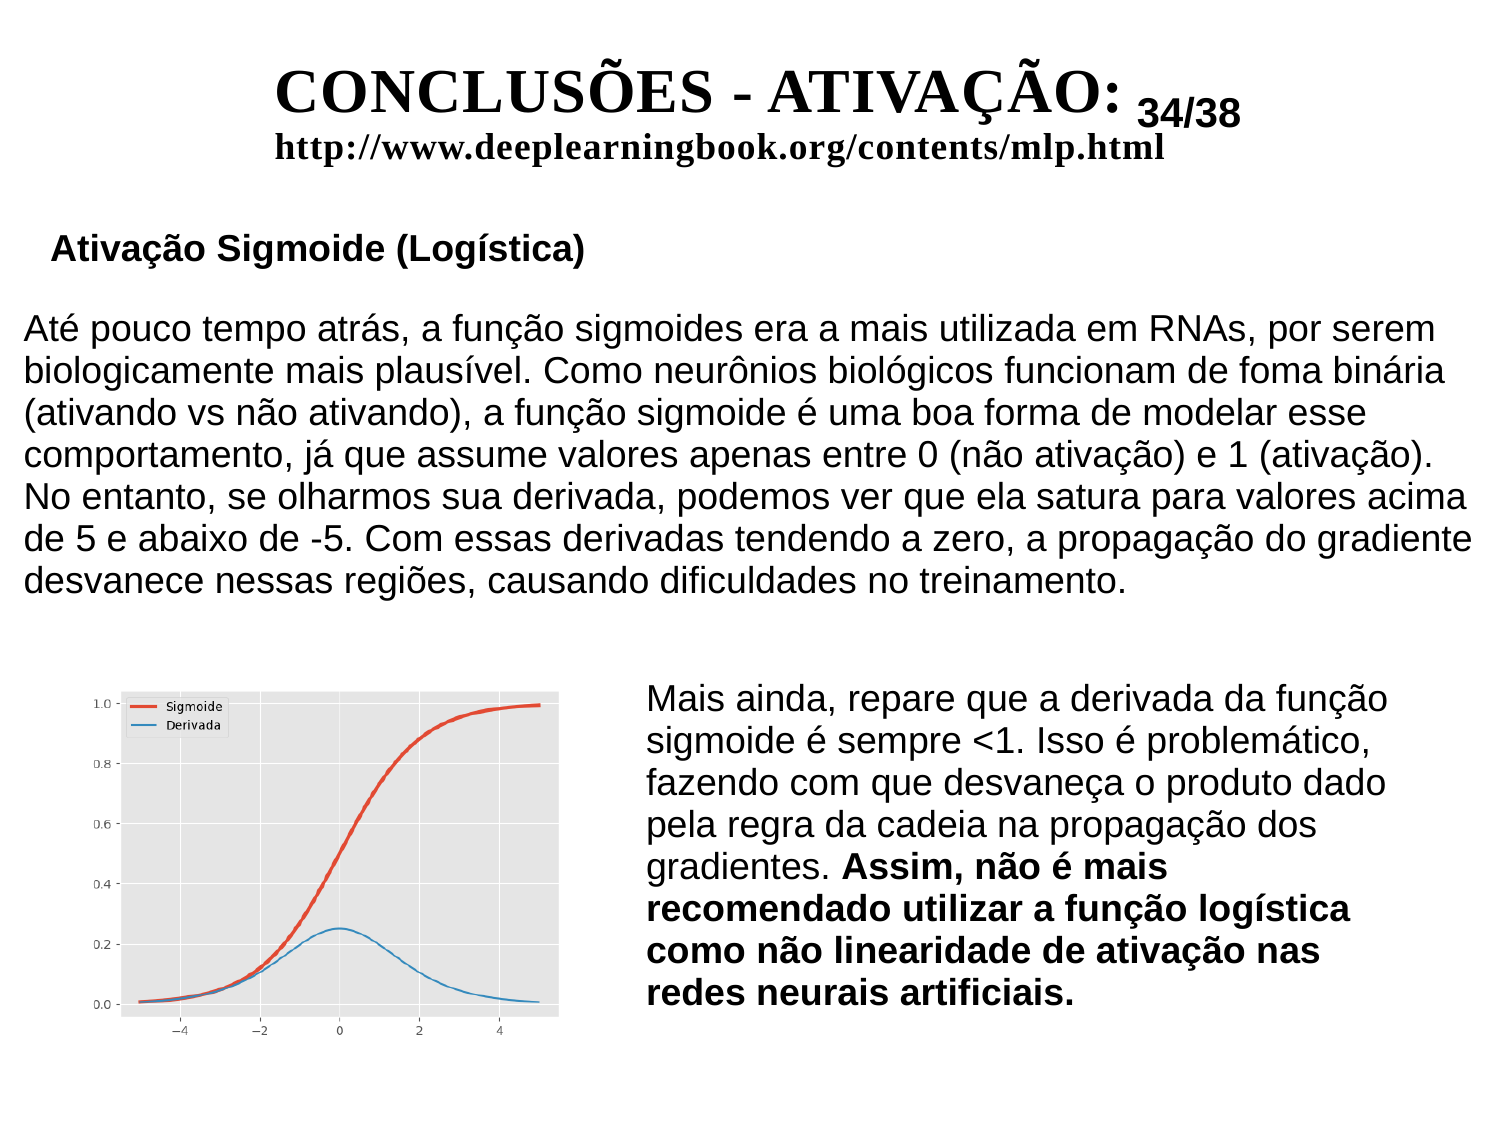

CONCLUSÕES - ATIVAÇÃO:
http://www.deeplearningbook.org/contents/mlp.html
34/38
Ativação Sigmoide (Logística)
Até pouco tempo atrás, a função sigmoides era a mais utilizada em RNAs, por serem biologicamente mais plausível. Como neurônios biológicos funcionam de foma binária (ativando vs não ativando), a função sigmoide é uma boa forma de modelar esse comportamento, já que assume valores apenas entre 0 (não ativação) e 1 (ativação). No entanto, se olharmos sua derivada, podemos ver que ela satura para valores acima de 5 e abaixo de -5. Com essas derivadas tendendo a zero, a propagação do gradiente desvanece nessas regiões, causando dificuldades no treinamento.
Mais ainda, repare que a derivada da função sigmoide é sempre <1. Isso é problemático, fazendo com que desvaneça o produto dado pela regra da cadeia na propagação dos gradientes. Assim, não é mais recomendado utilizar a função logística como não linearidade de ativação nas redes neurais artificiais.